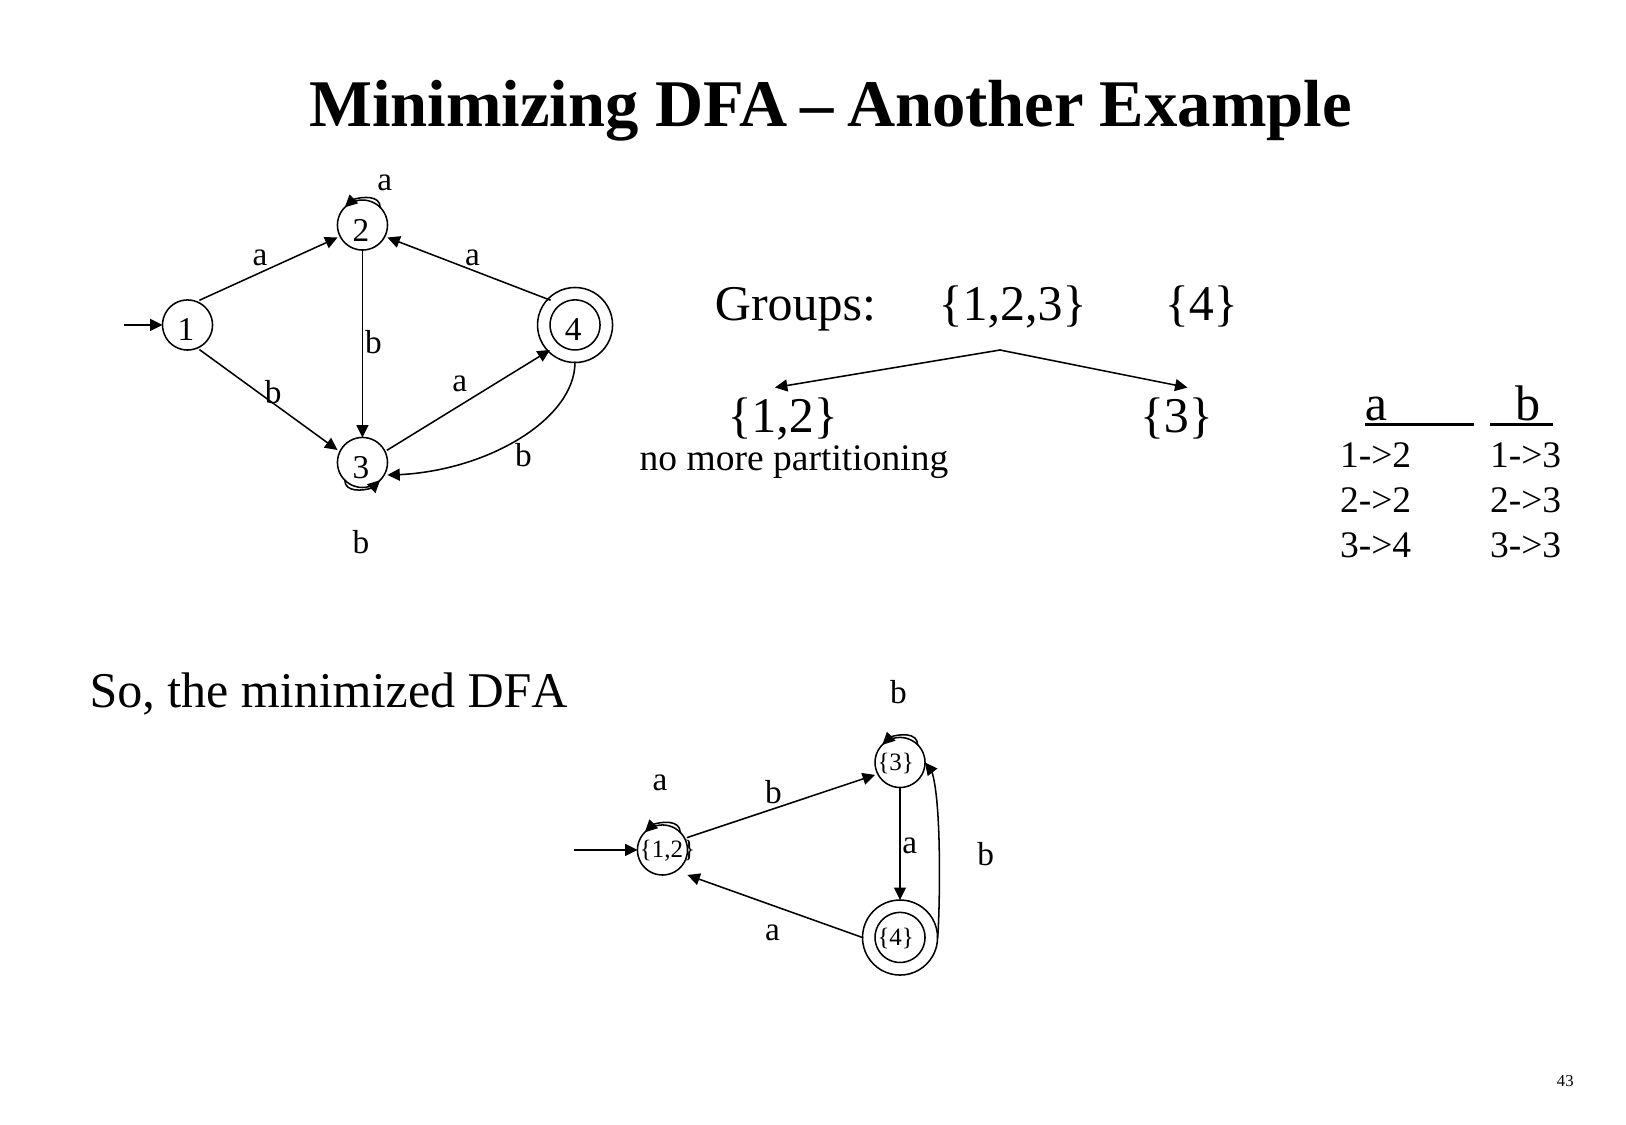

# Minimizing DFA – Another Example
a
2
a
a
Groups: {1,2,3}	{4}
1
4
b
a
b
 a 	 b
1->2	1->3
2->2	2->3
3->4	3->3
{1,2}
{3}
b
no more partitioning
3
b
So, the minimized DFA
b
{3}
a
b
a
{1,2}
b
a
{4}